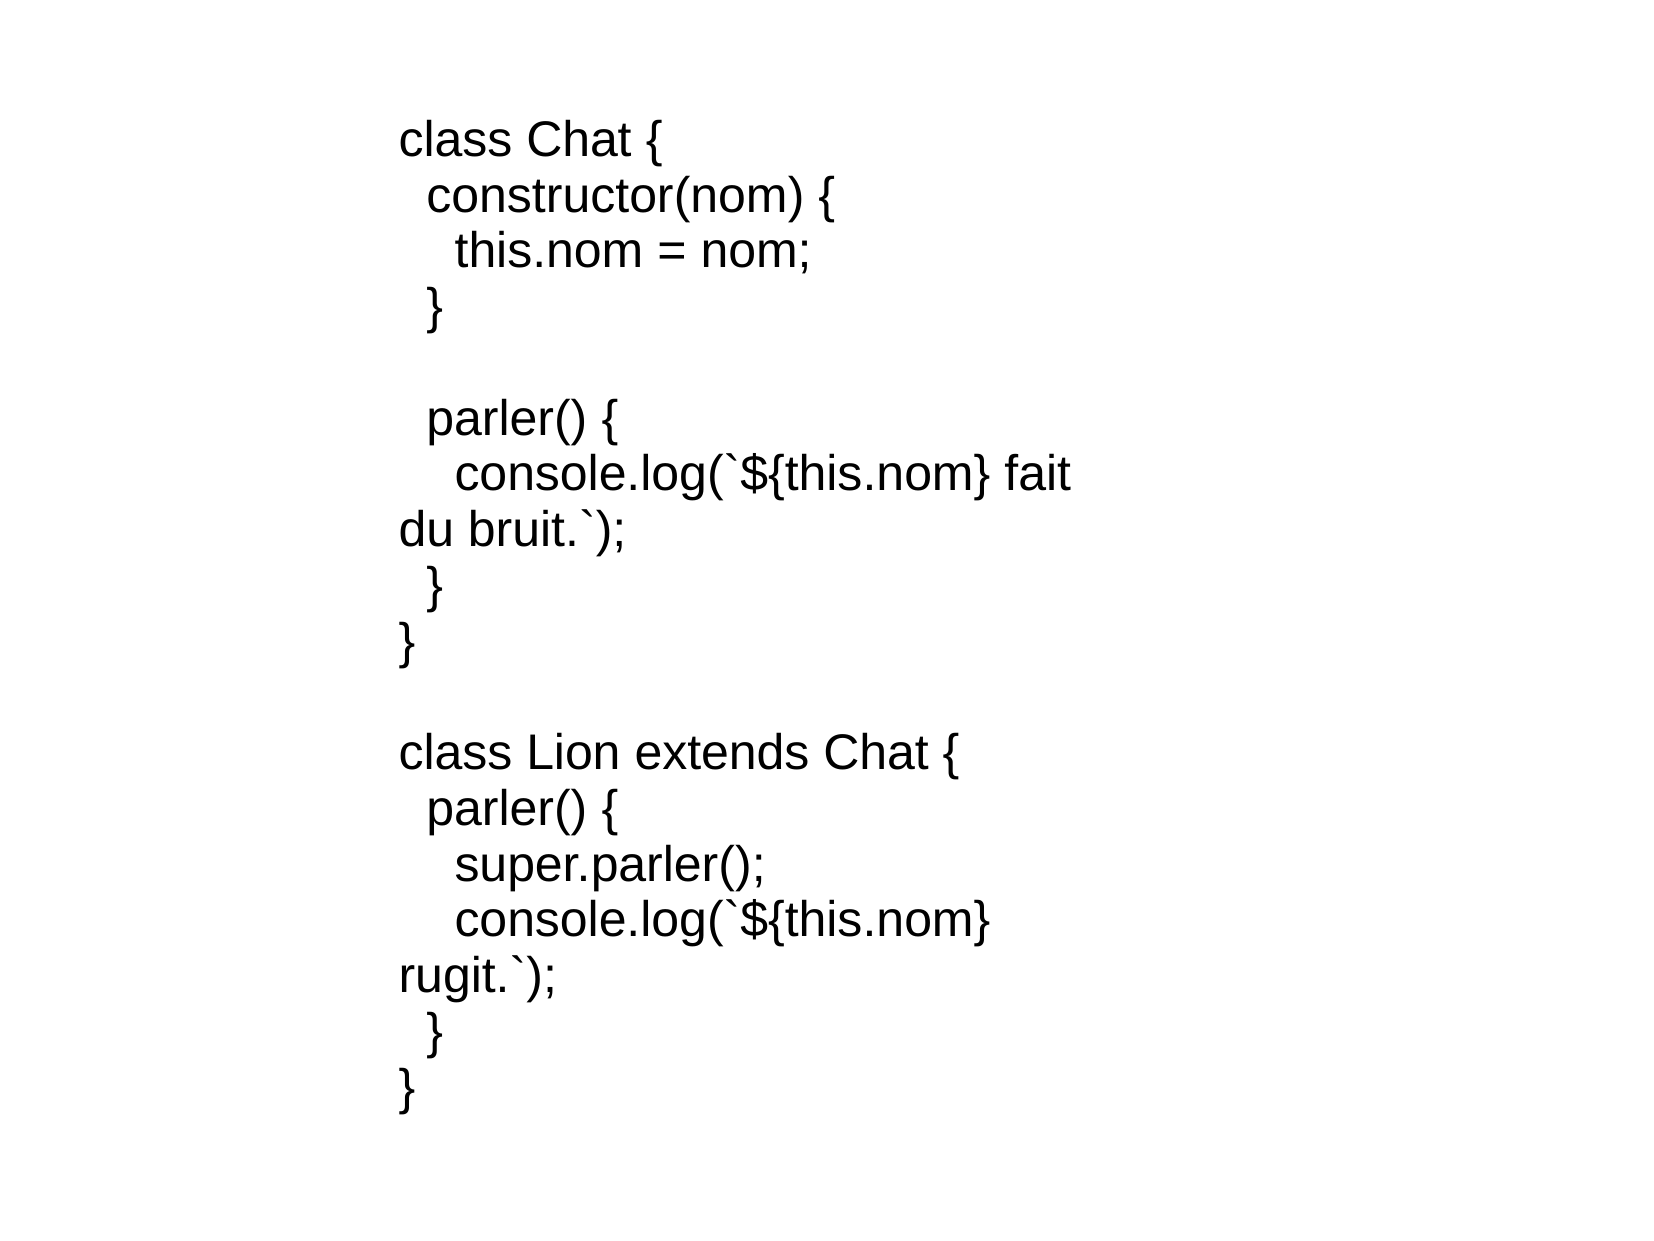

class Chat {
 constructor(nom) {
 this.nom = nom;
 }
 parler() {
 console.log(`${this.nom} fait du bruit.`);
 }
}
class Lion extends Chat {
 parler() {
 super.parler();
 console.log(`${this.nom} rugit.`);
 }
}